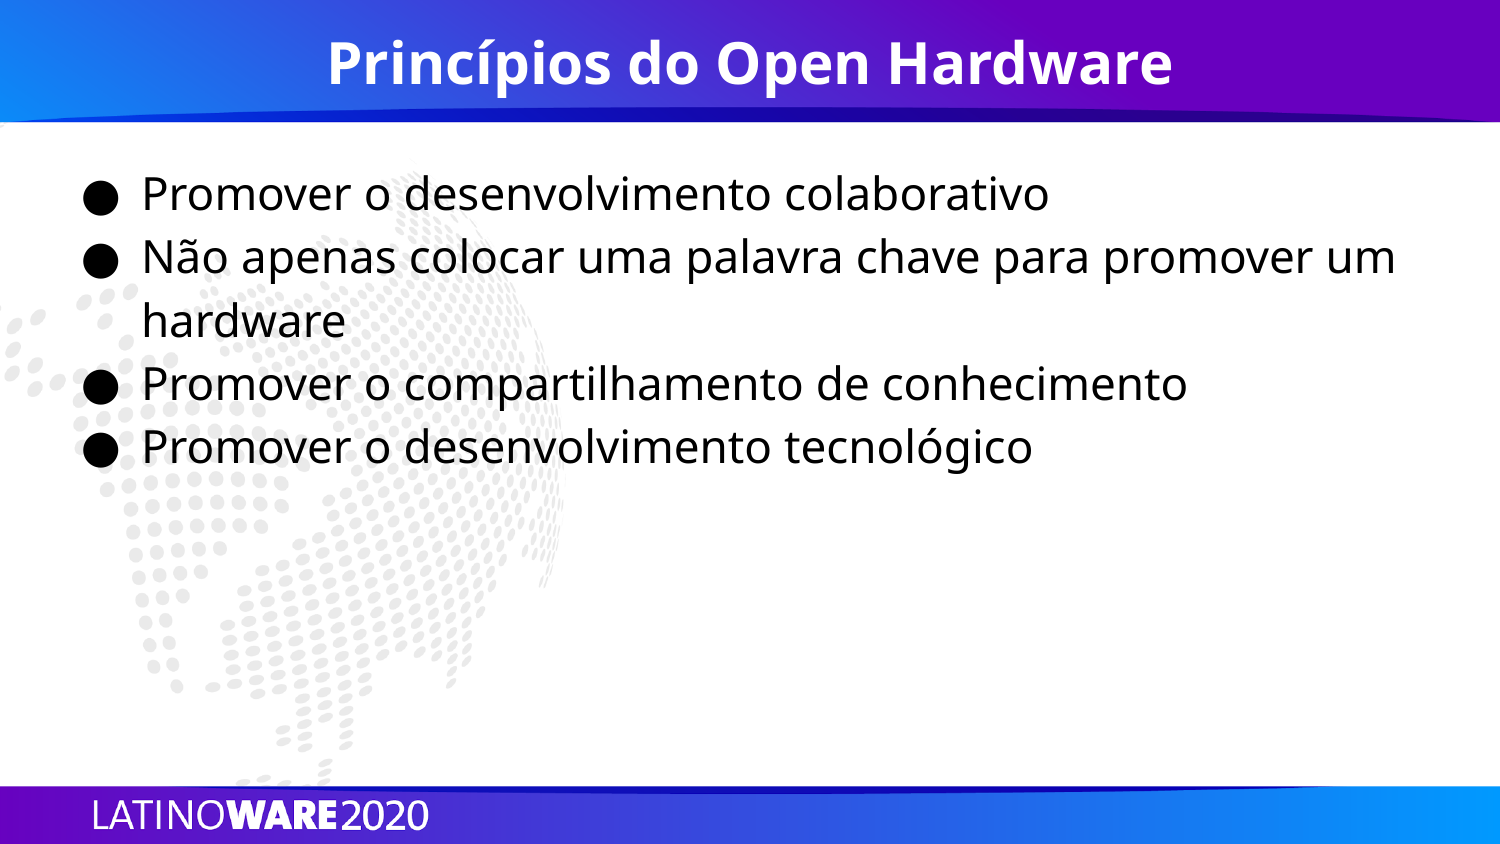

# Princípios do Open Hardware
Promover o desenvolvimento colaborativo
Não apenas colocar uma palavra chave para promover um hardware
Promover o compartilhamento de conhecimento
Promover o desenvolvimento tecnológico